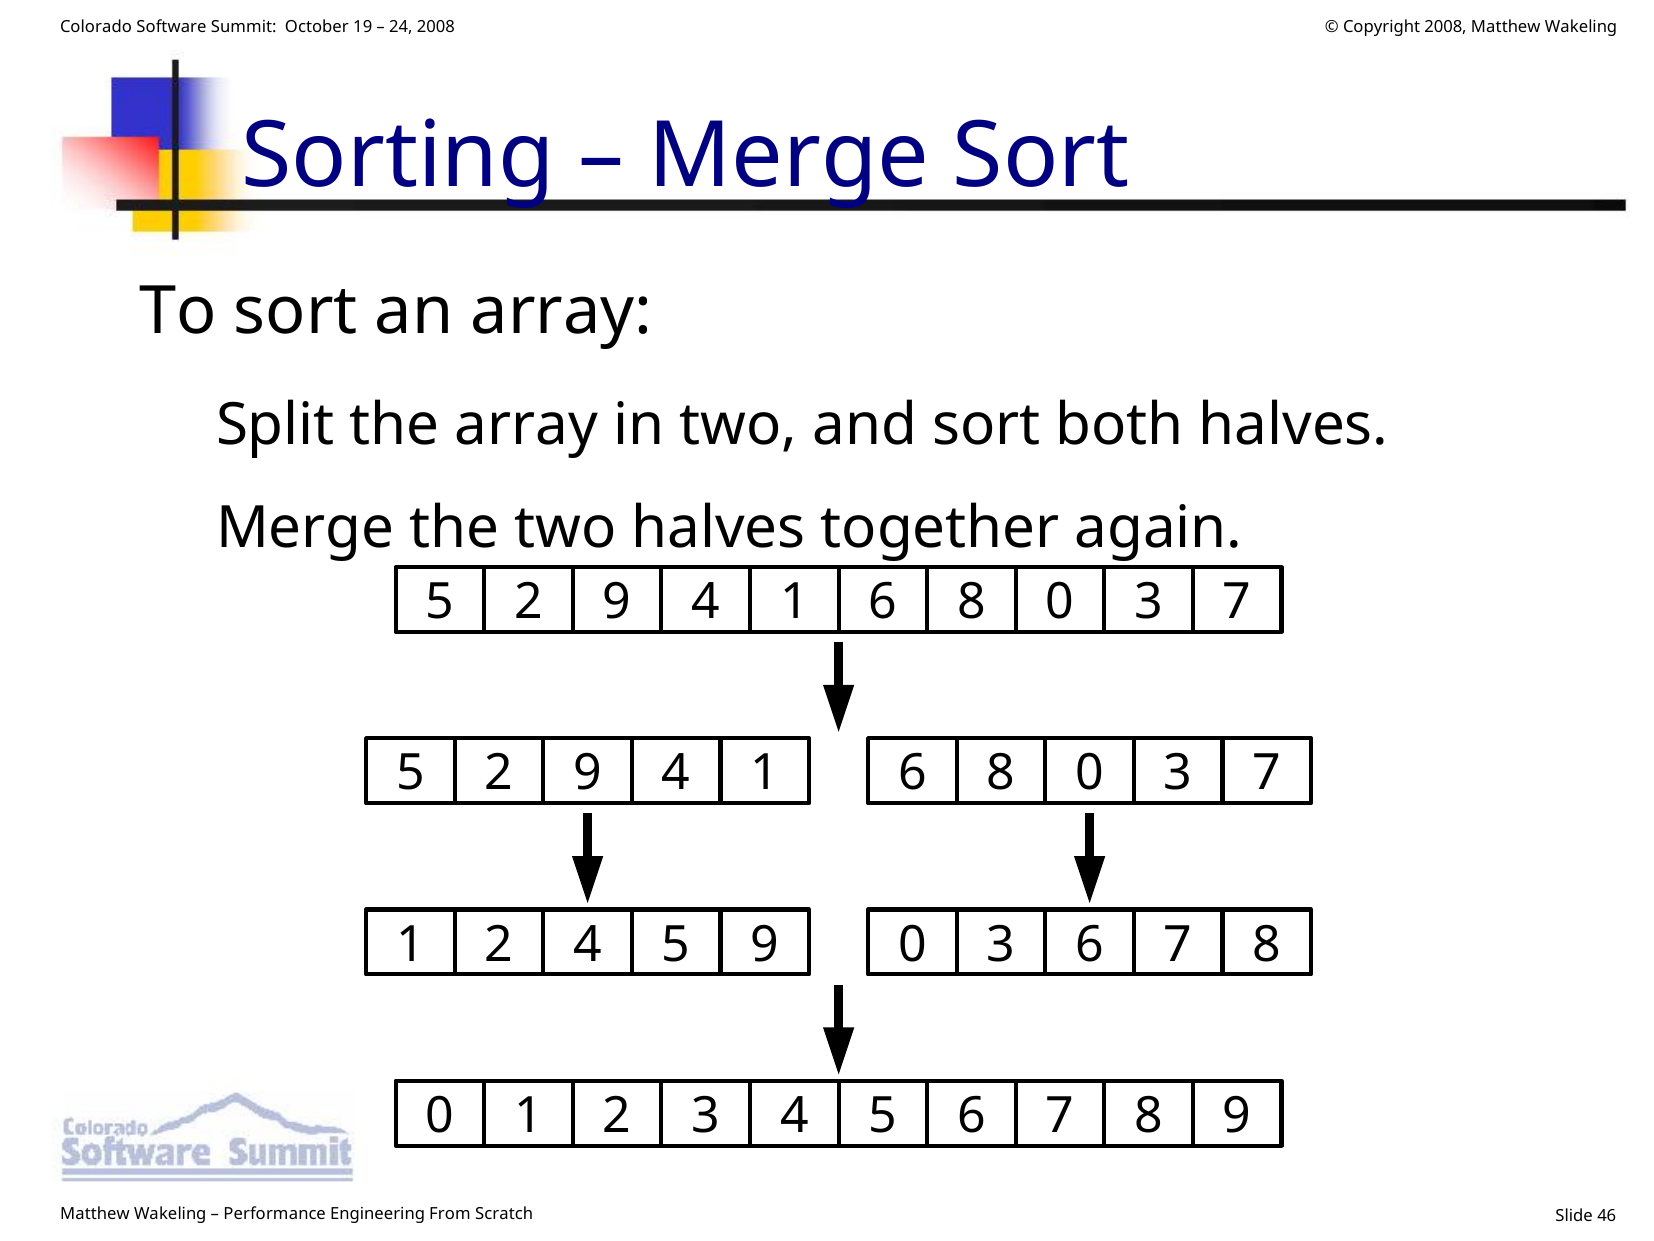

# Sorting – Merge Sort
To sort an array:
Split the array in two, and sort both halves.
Merge the two halves together again.
5
2
9
4
1
6
8
0
3
7
5
2
9
4
1
6
8
0
3
7
1
2
4
5
9
0
3
6
7
8
0
1
2
3
4
5
6
7
8
9